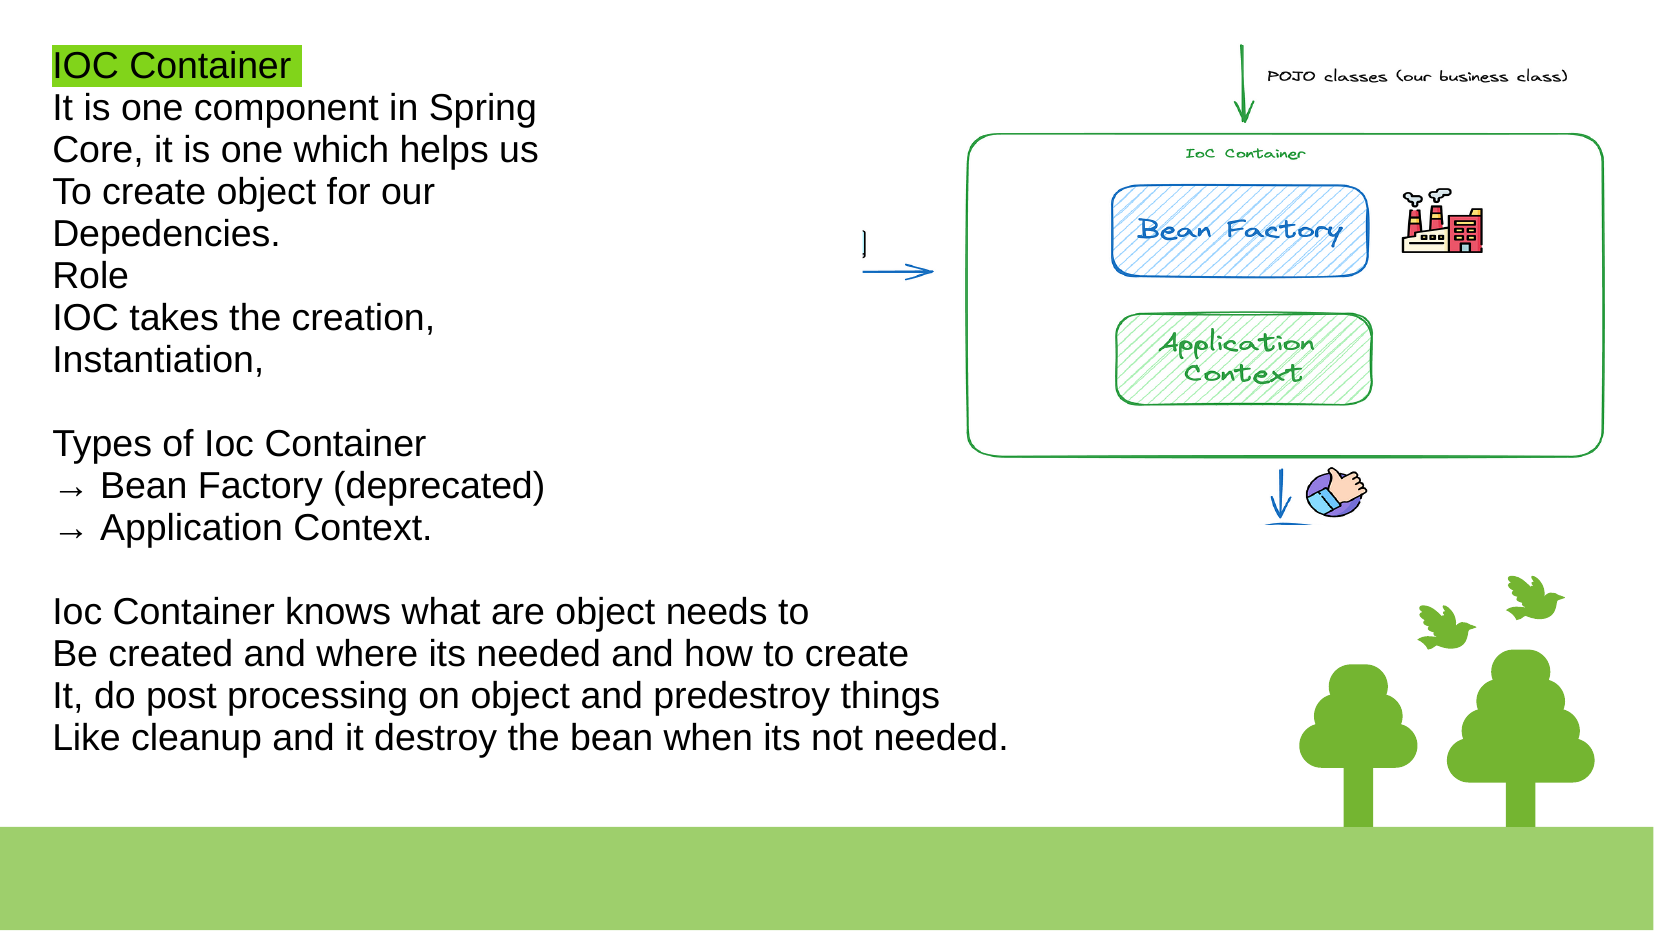

IOC Container
It is one component in Spring
Core, it is one which helps us
To create object for our
Depedencies.
Role
IOC takes the creation,
Instantiation,
Types of Ioc Container
→ Bean Factory (deprecated)
→ Application Context.
Ioc Container knows what are object needs to
Be created and where its needed and how to create
It, do post processing on object and predestroy things
Like cleanup and it destroy the bean when its not needed.